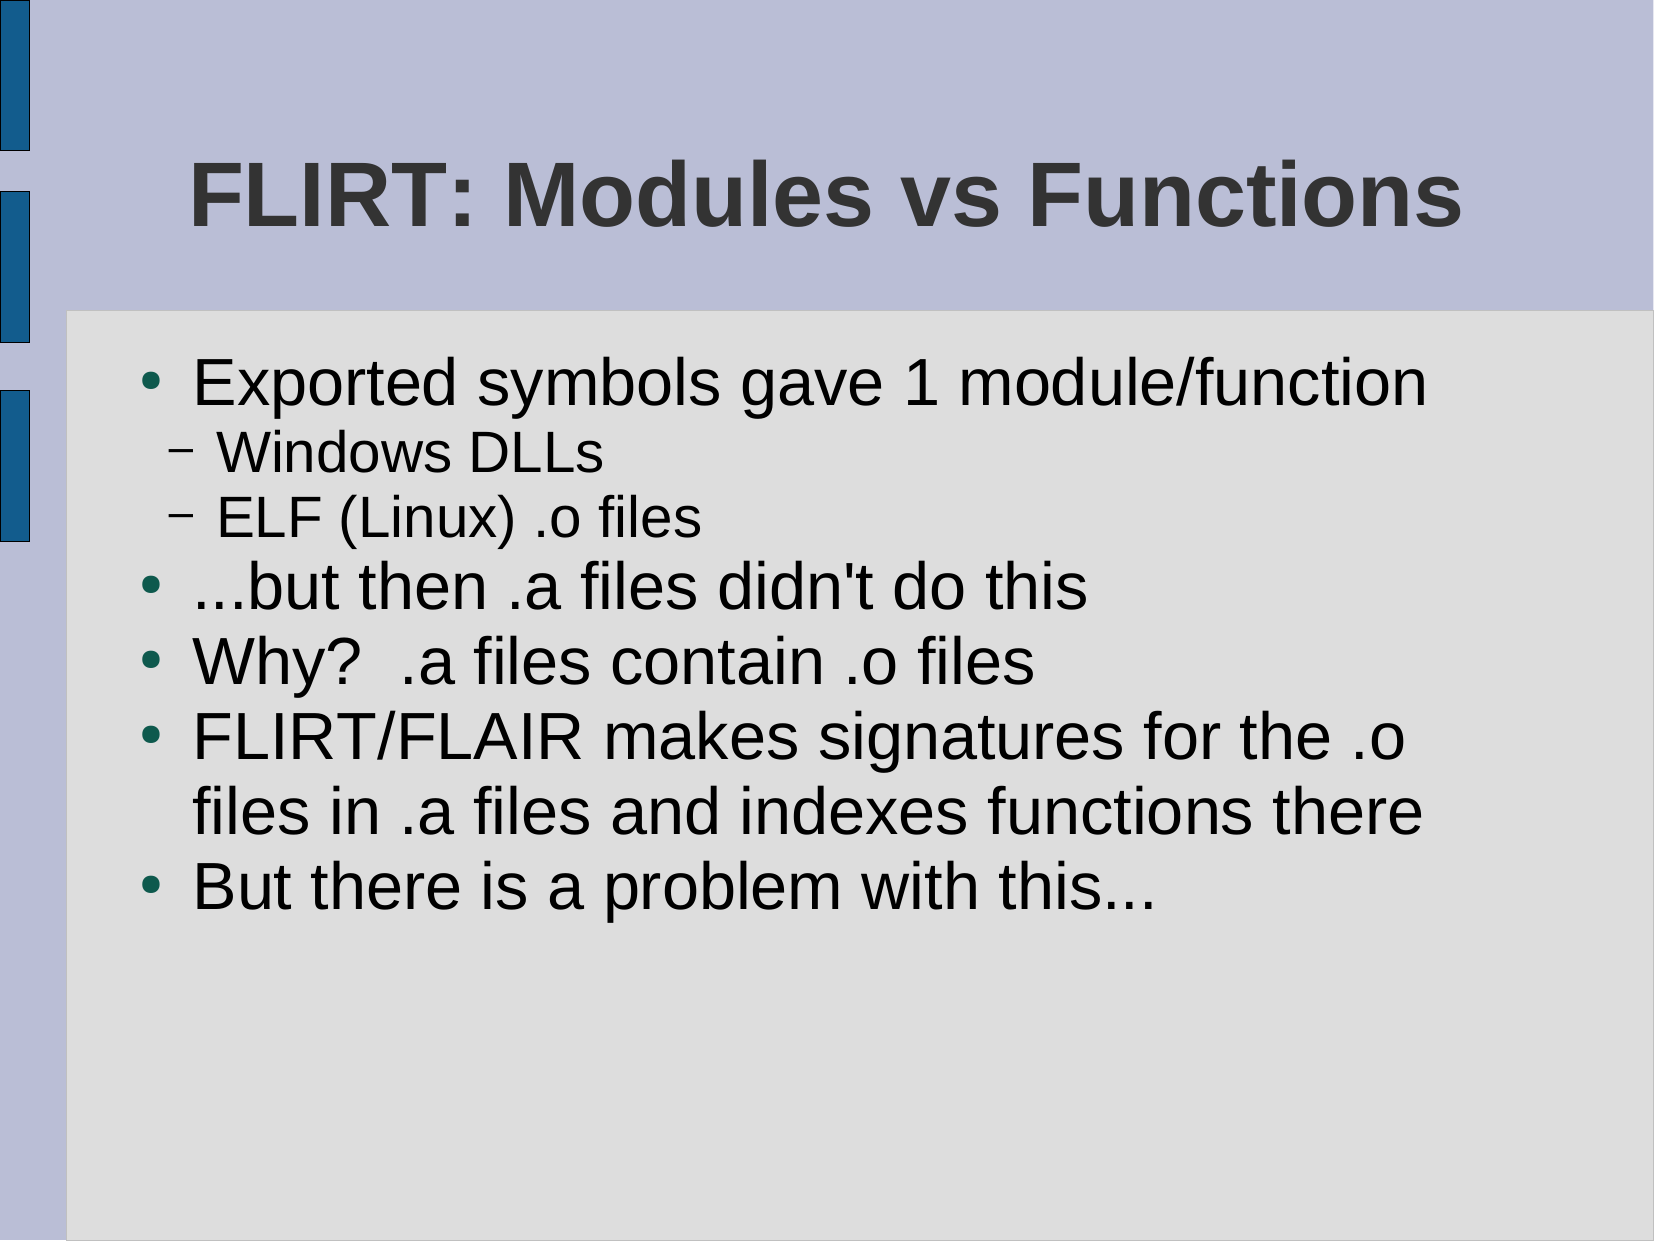

# FLIRT: Modules vs Functions
Exported symbols gave 1 module/function
Windows DLLs
ELF (Linux) .o files
...but then .a files didn't do this
Why? .a files contain .o files
FLIRT/FLAIR makes signatures for the .o files in .a files and indexes functions there
But there is a problem with this...